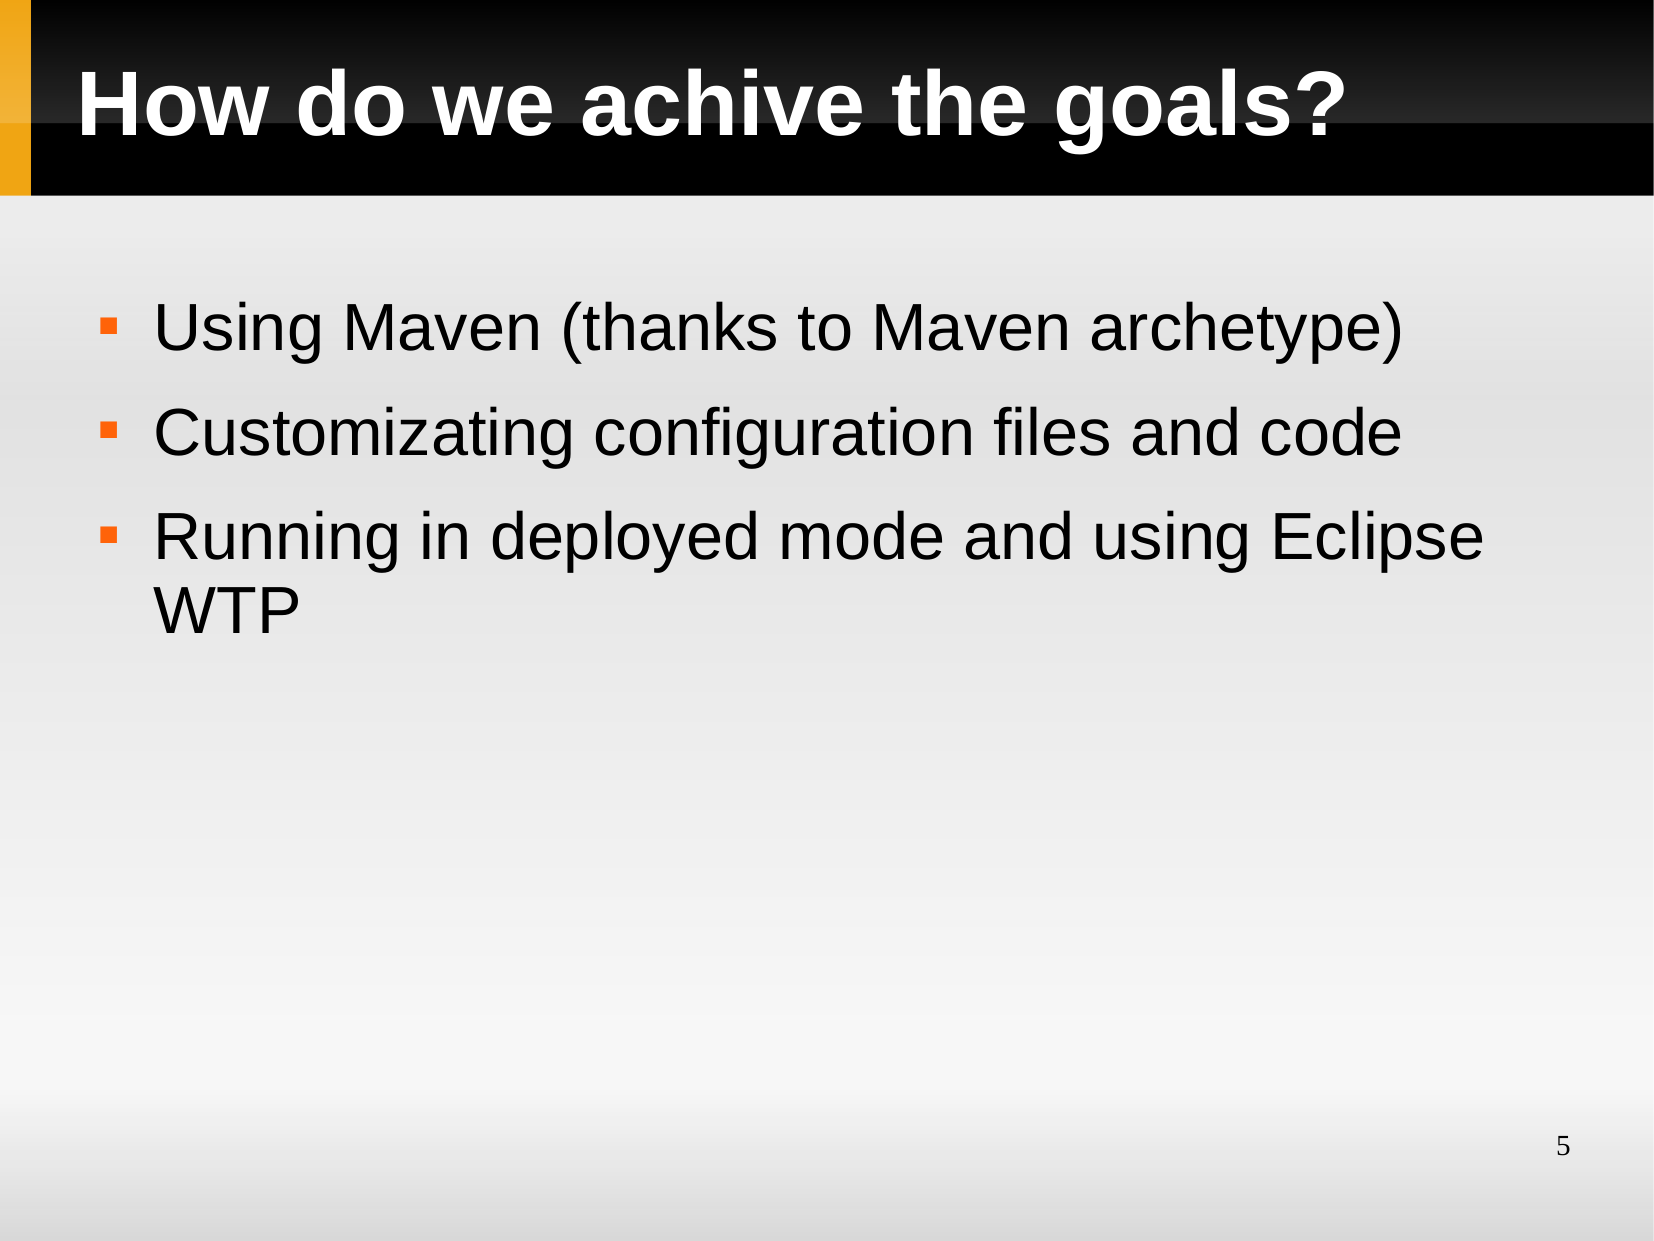

# How do we achive the goals?
Using Maven (thanks to Maven archetype)
Customizating configuration files and code
Running in deployed mode and using Eclipse WTP
5